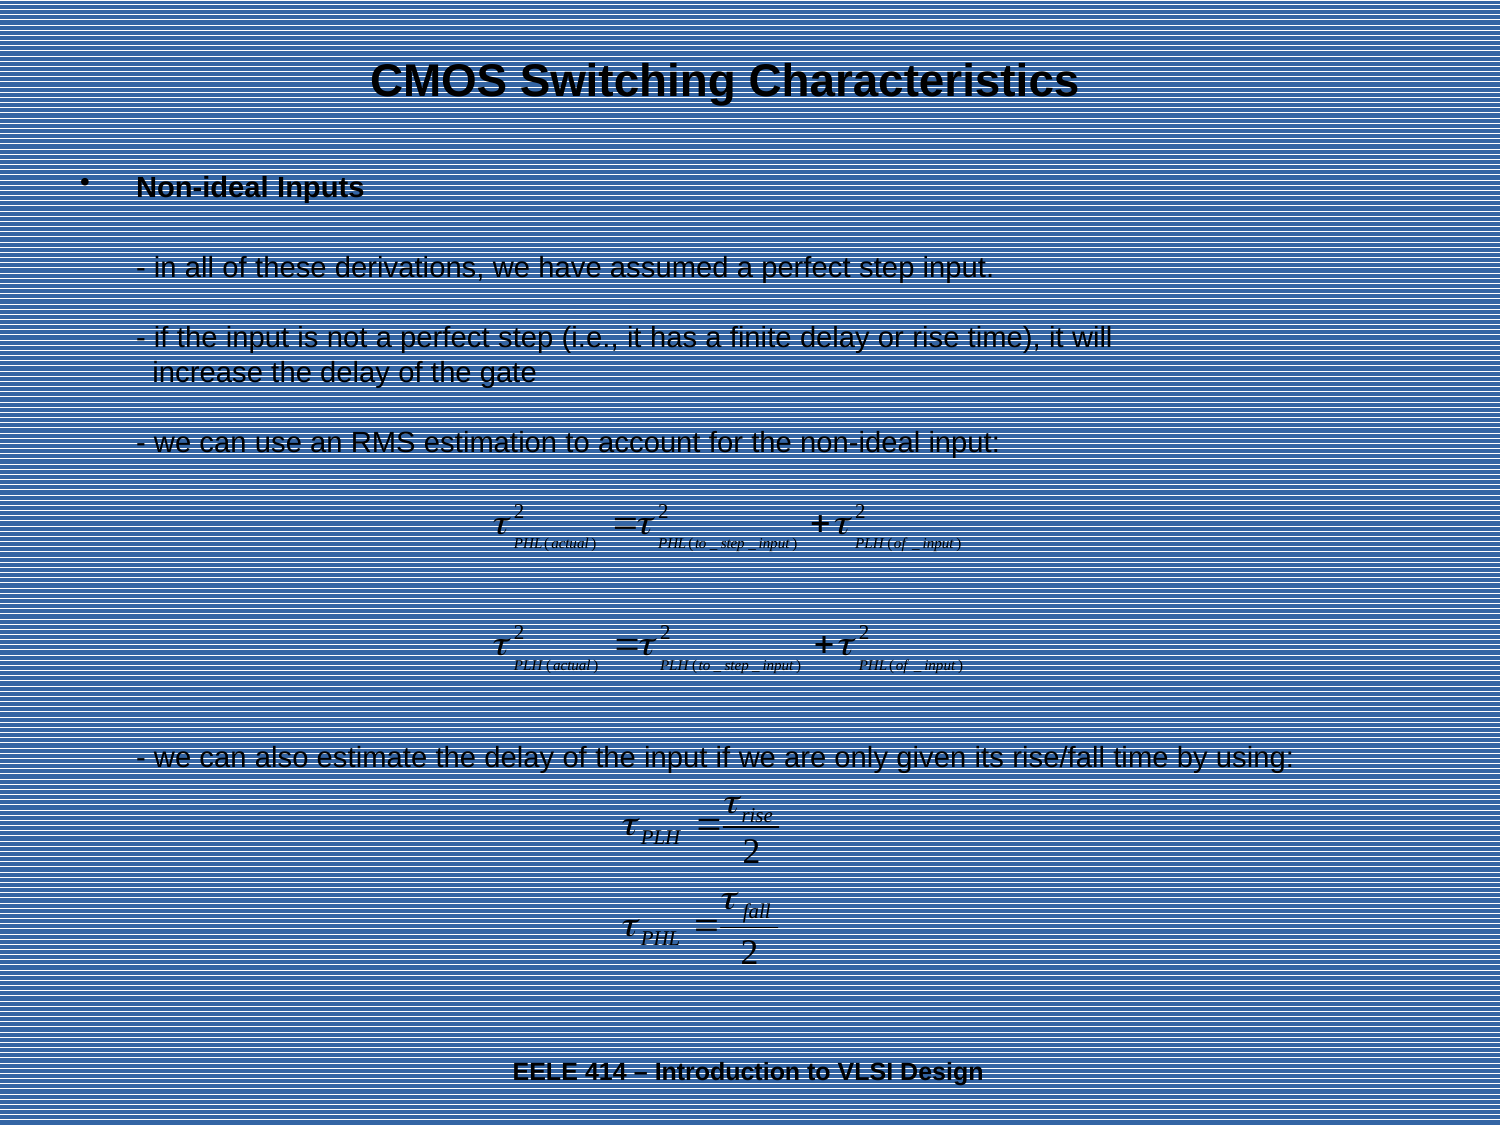

# CMOS Switching Characteristics
Non-ideal Inputs
- in all of these derivations, we have assumed a perfect step input.
- if the input is not a perfect step (i.e., it has a finite delay or rise time), it will
 increase the delay of the gate
- we can use an RMS estimation to account for the non-ideal input:
- we can also estimate the delay of the input if we are only given its rise/fall time by using: